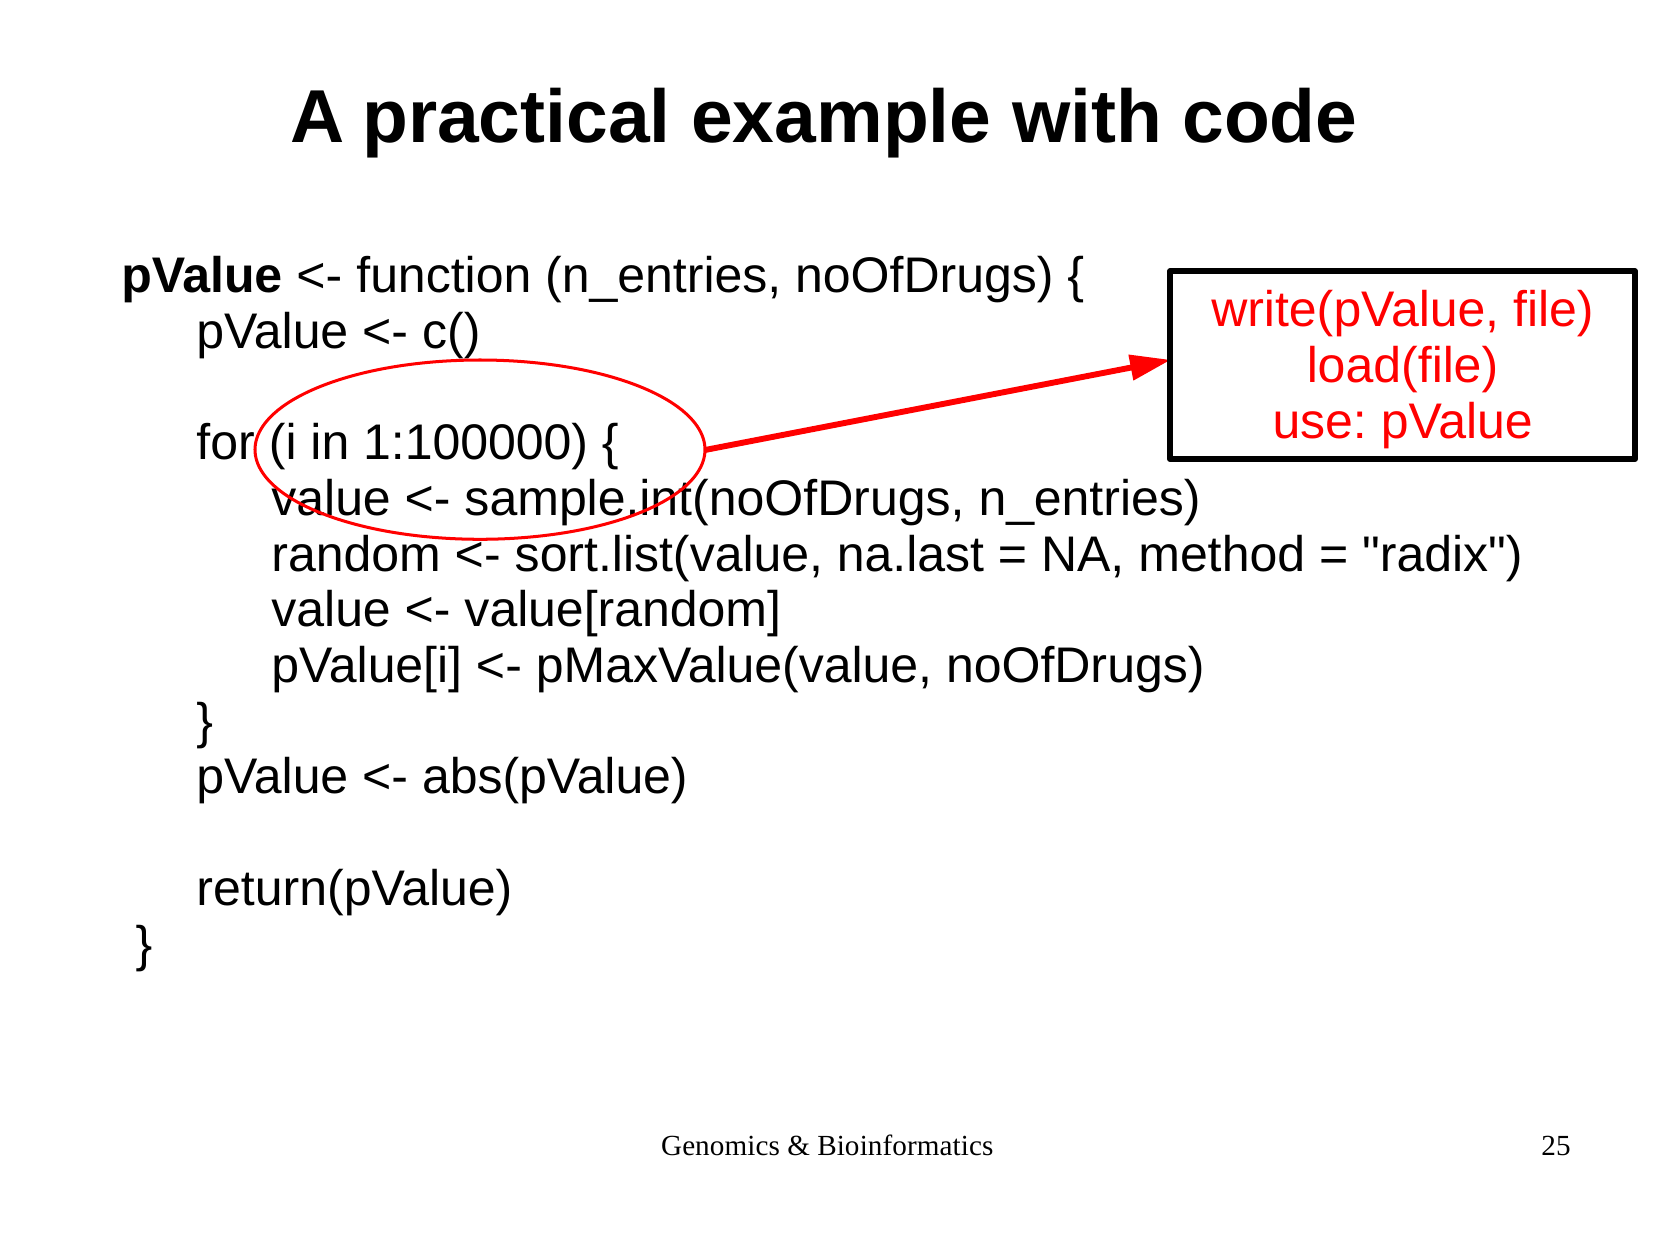

A practical example with code
pValue <- function (n_entries, noOfDrugs) {
	pValue <- c()
	for (i in 1:100000) {
		value <- sample.int(noOfDrugs, n_entries)
		random <- sort.list(value, na.last = NA, method = "radix")
		value <- value[random]
		pValue[i] <- pMaxValue(value, noOfDrugs)
	}
	pValue <- abs(pValue)
	return(pValue)
 }
write(pValue, file)
load(file)
use: pValue
Genomics & Bioinformatics
25